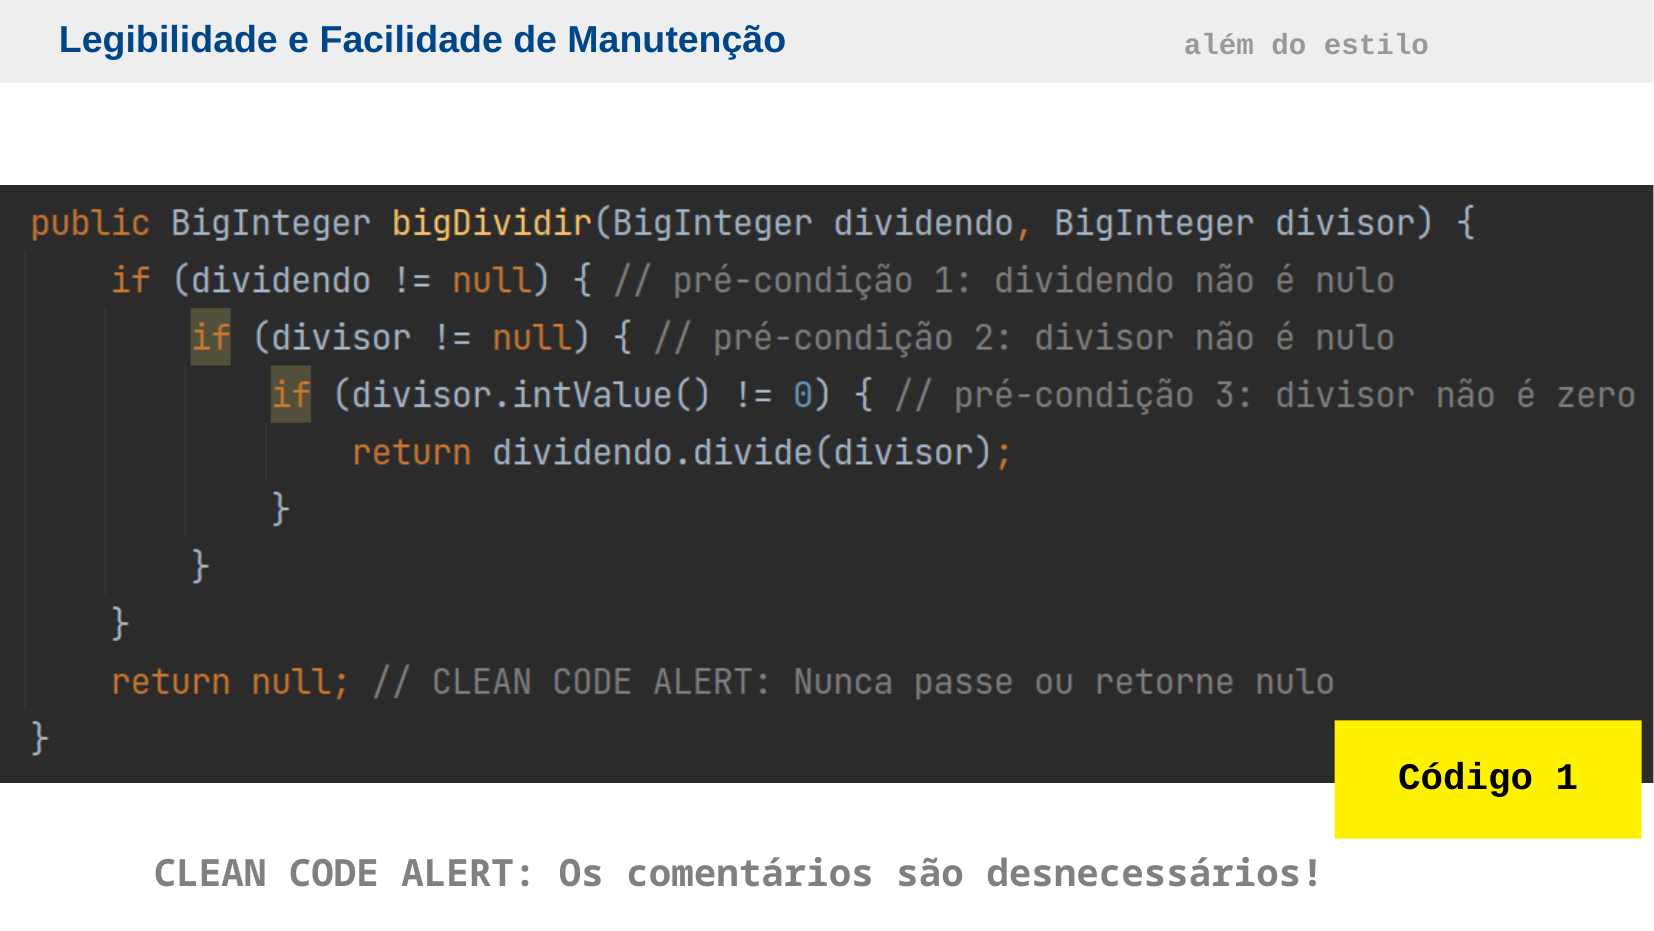

Legibilidade e Facilidade de Manutenção
além do estilo
Código 1
CLEAN CODE ALERT: Os comentários são desnecessários!
#